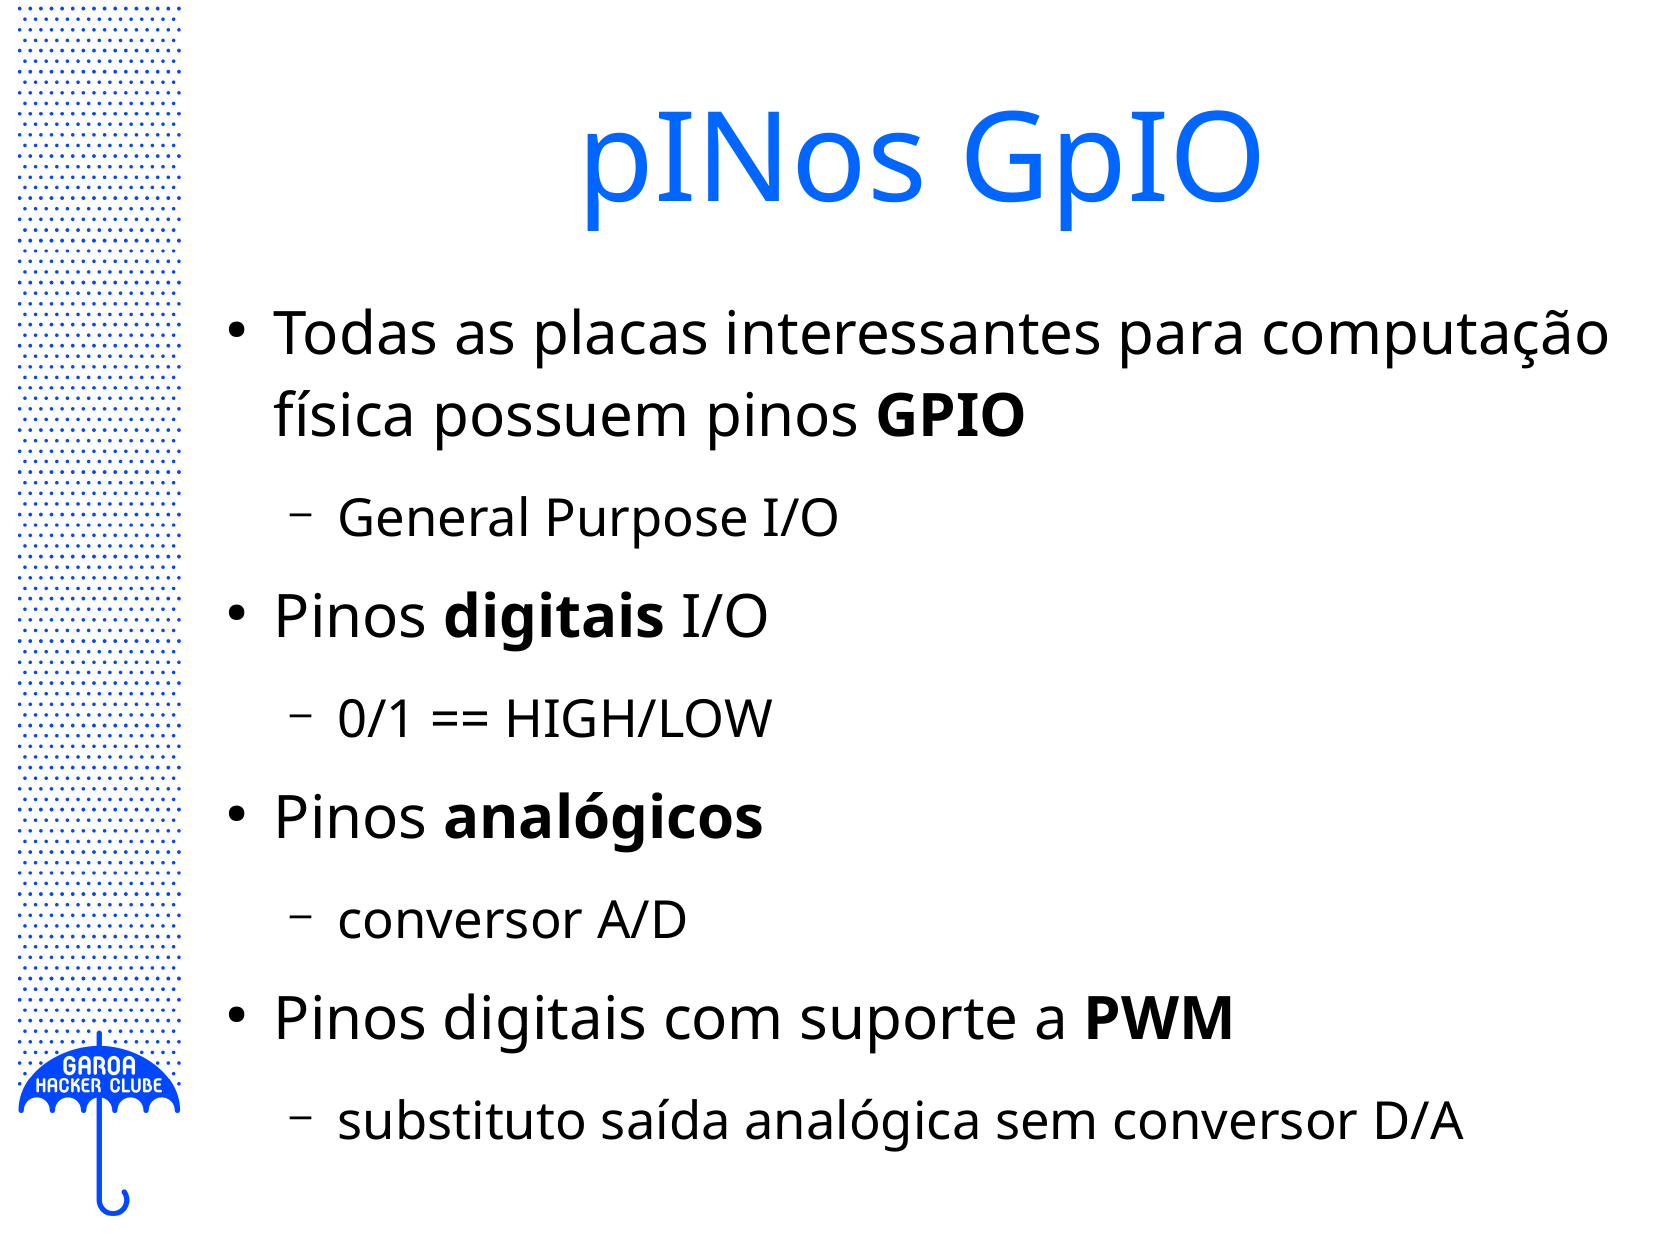

# pINos GpIO
Todas as placas interessantes para computação física possuem pinos GPIO
General Purpose I/O
Pinos digitais I/O
0/1 == HIGH/LOW
Pinos analógicos
conversor A/D
Pinos digitais com suporte a PWM
substituto saída analógica sem conversor D/A